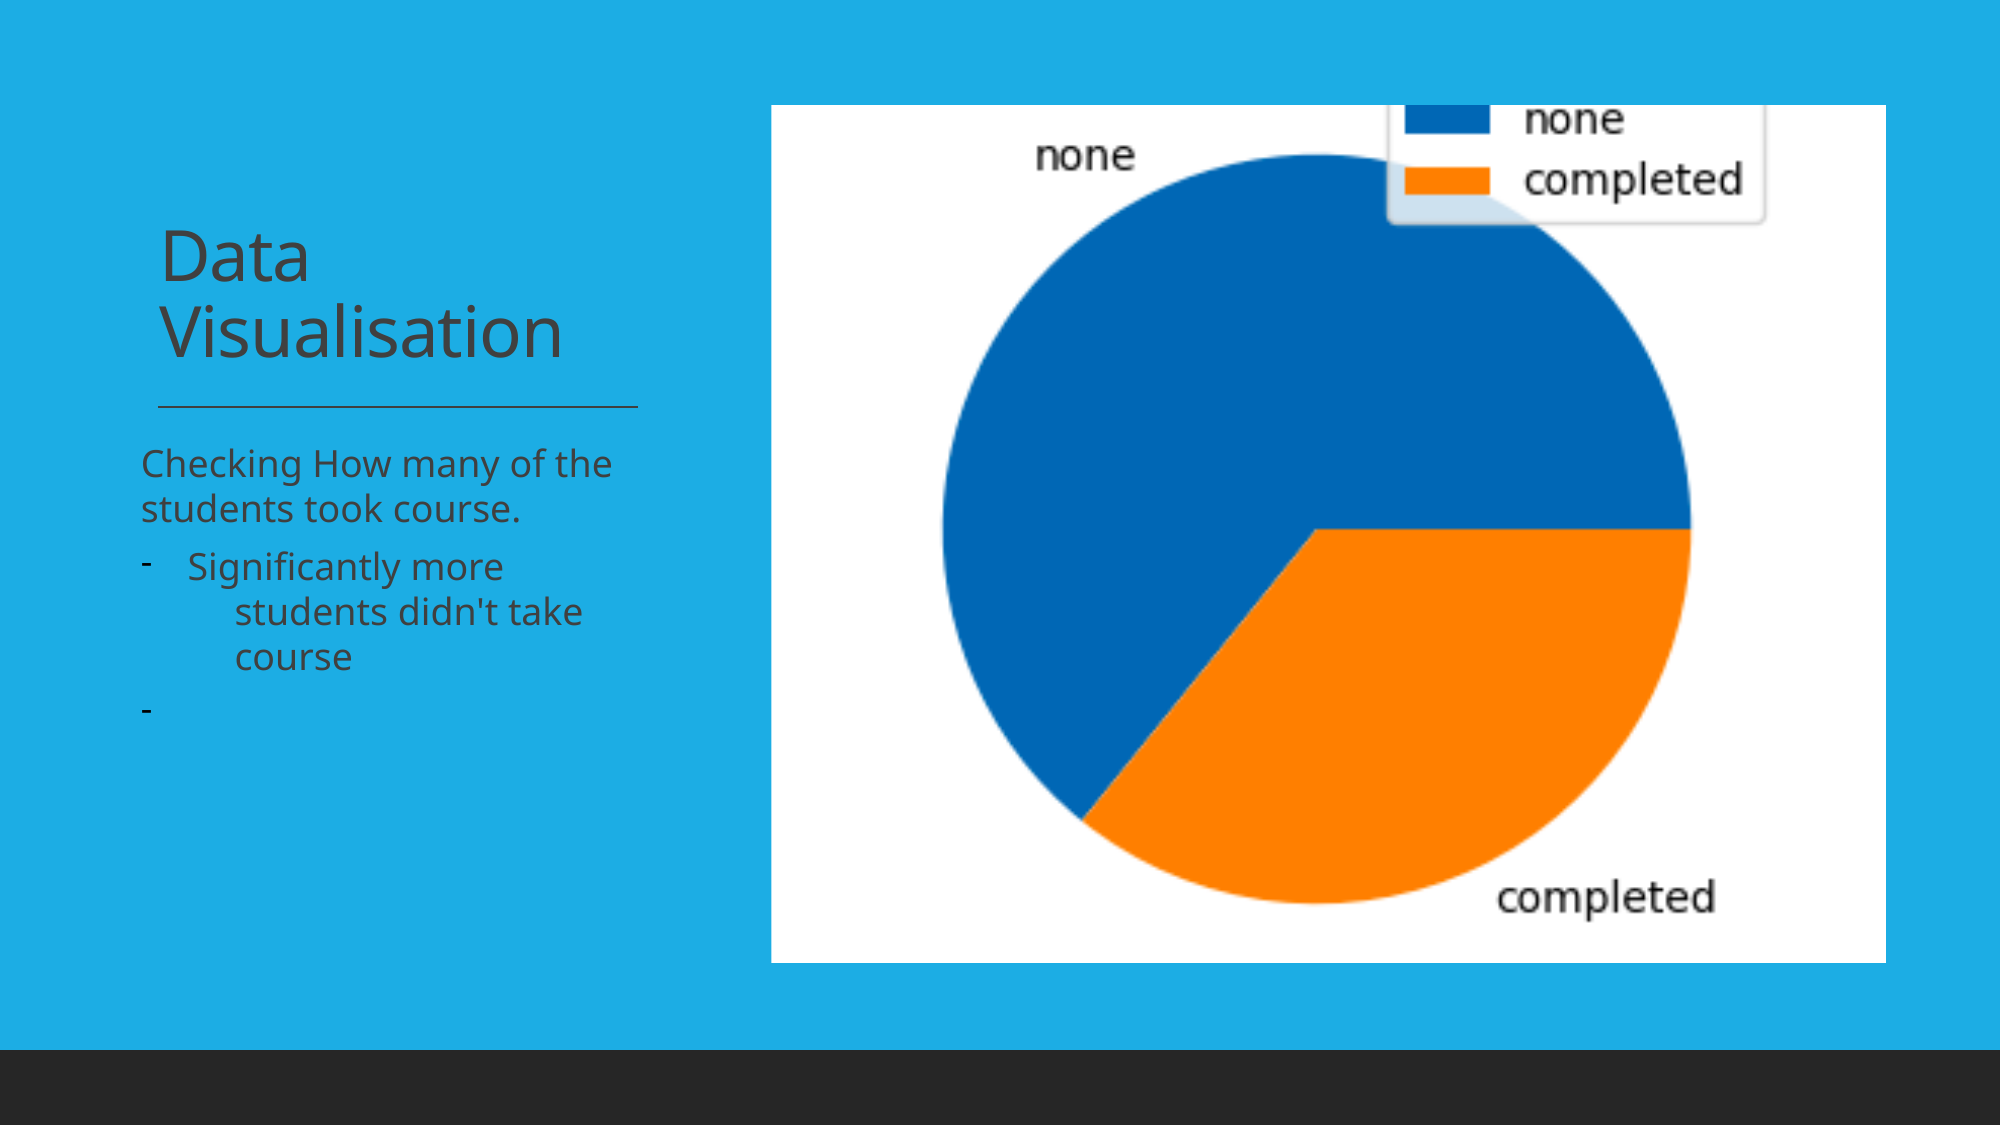

# Data Visualisation
Checking How many of the students took course.
Significantly more students didn't take course